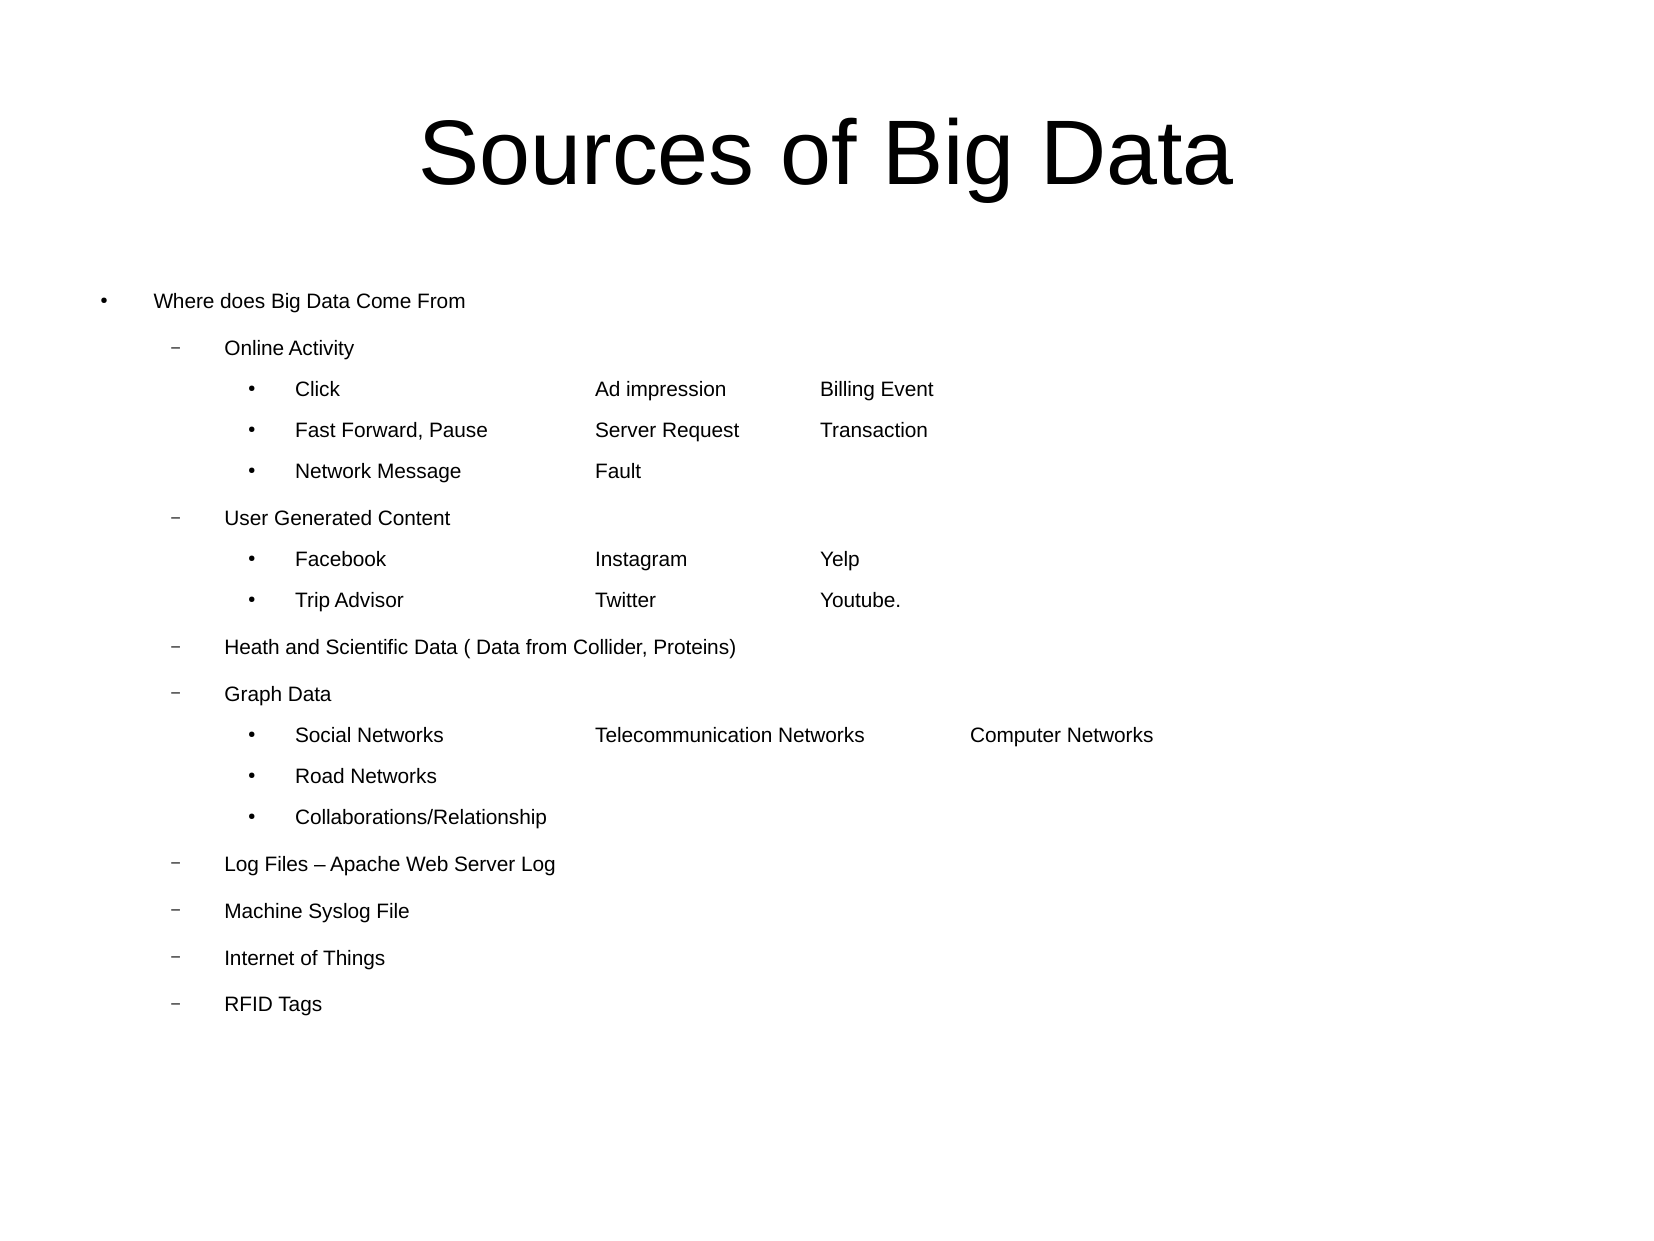

# Sources of Big Data
Where does Big Data Come From
Online Activity
Click				Ad impression 		Billing Event
Fast Forward, Pause		Server Request		Transaction
Network Message		Fault
User Generated Content
Facebook			Instagram		Yelp
Trip Advisor			Twitter 			Youtube.
Heath and Scientific Data ( Data from Collider, Proteins)
Graph Data
Social Networks			Telecommunication Networks		Computer Networks
Road Networks
Collaborations/Relationship
Log Files – Apache Web Server Log
Machine Syslog File
Internet of Things
RFID Tags